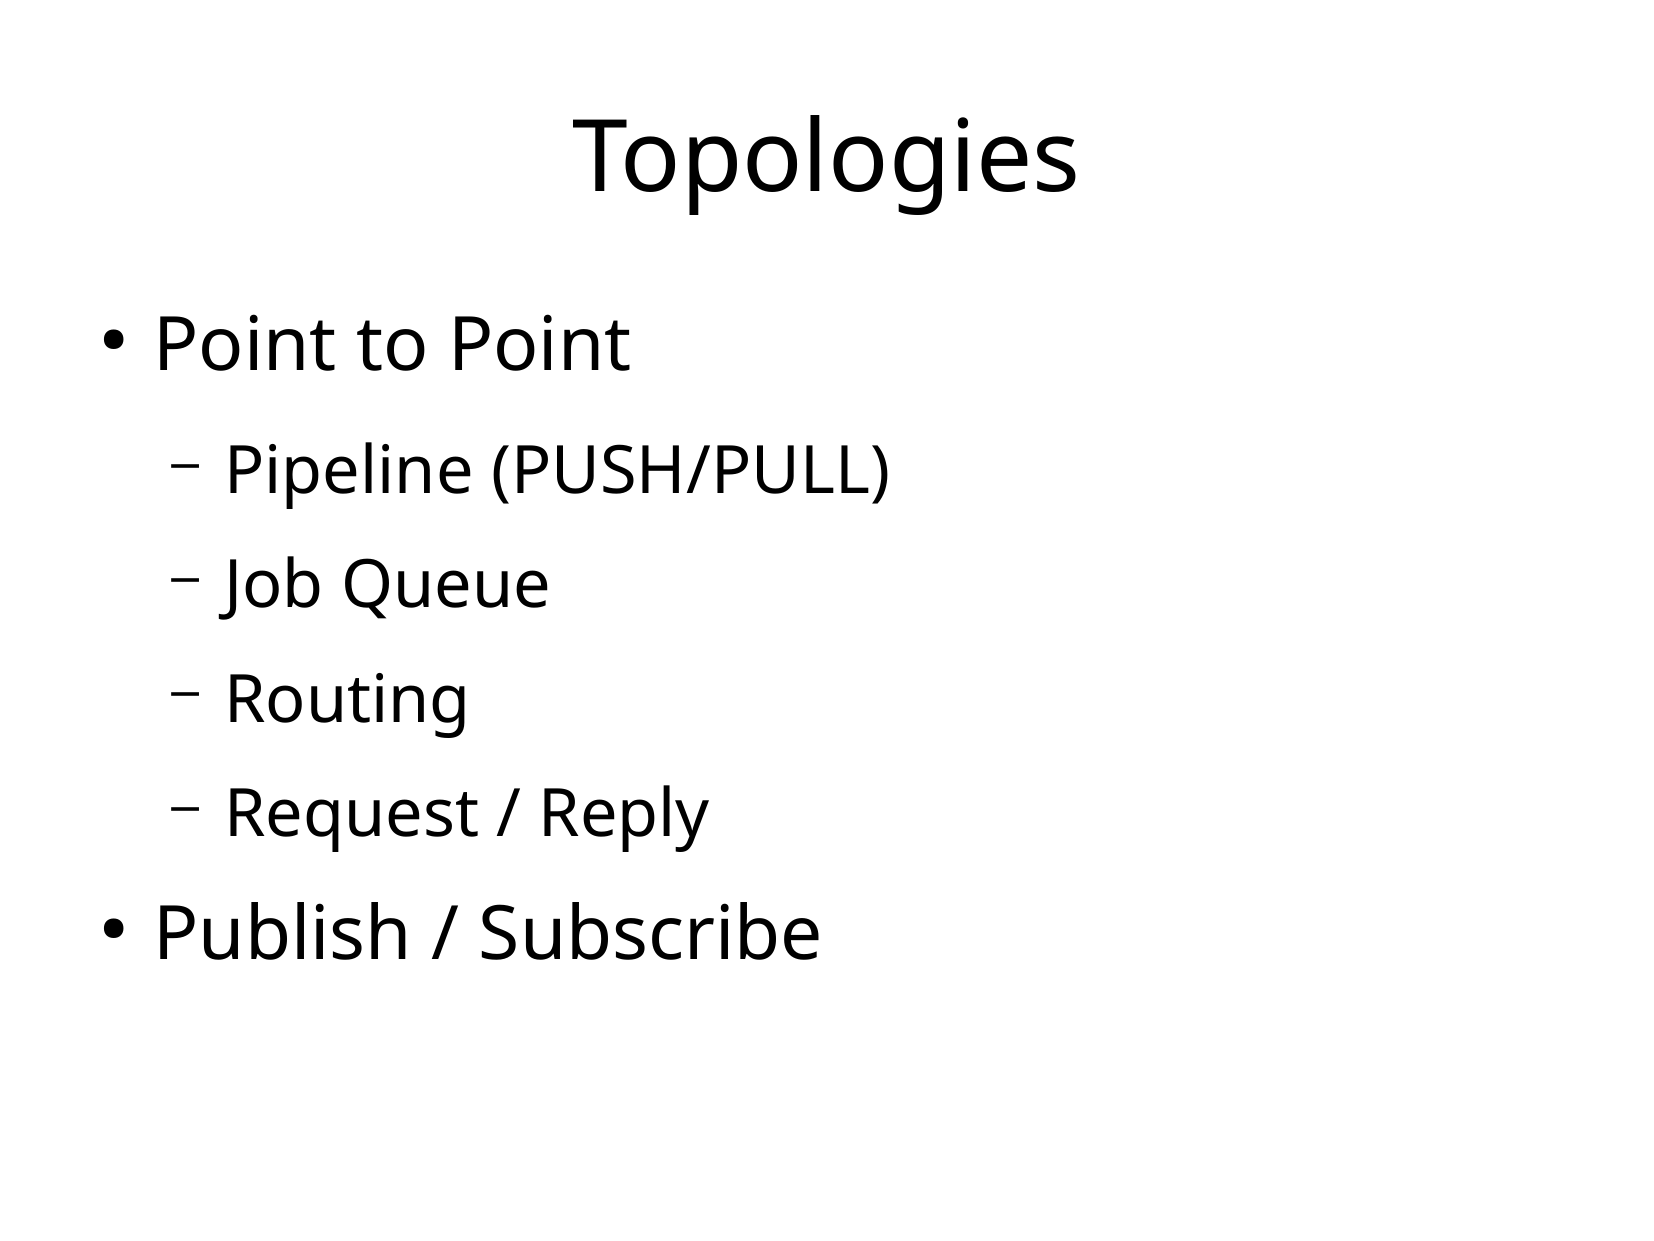

# Topologies
Point to Point
Pipeline (PUSH/PULL)
Job Queue
Routing
Request / Reply
Publish / Subscribe